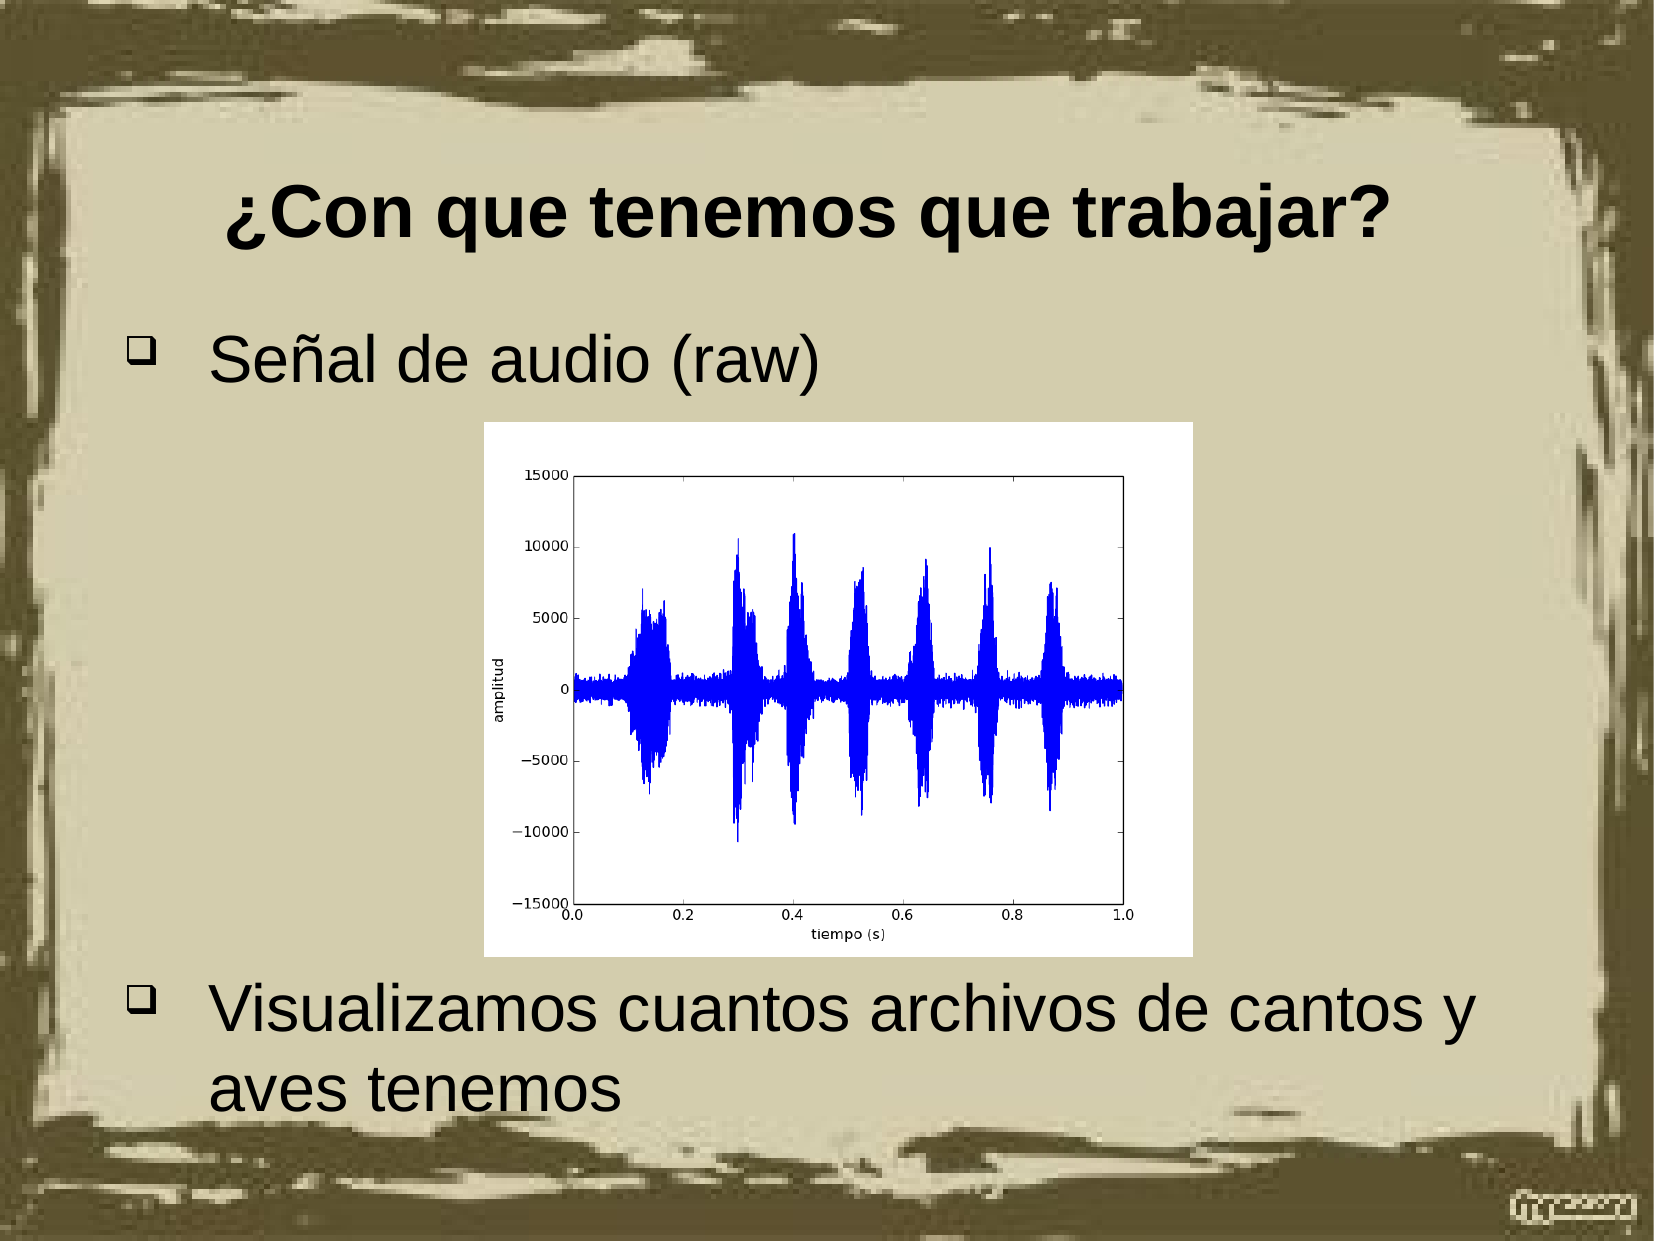

¿Con que tenemos que trabajar?
Señal de audio (raw)
Visualizamos cuantos archivos de cantos y aves tenemos